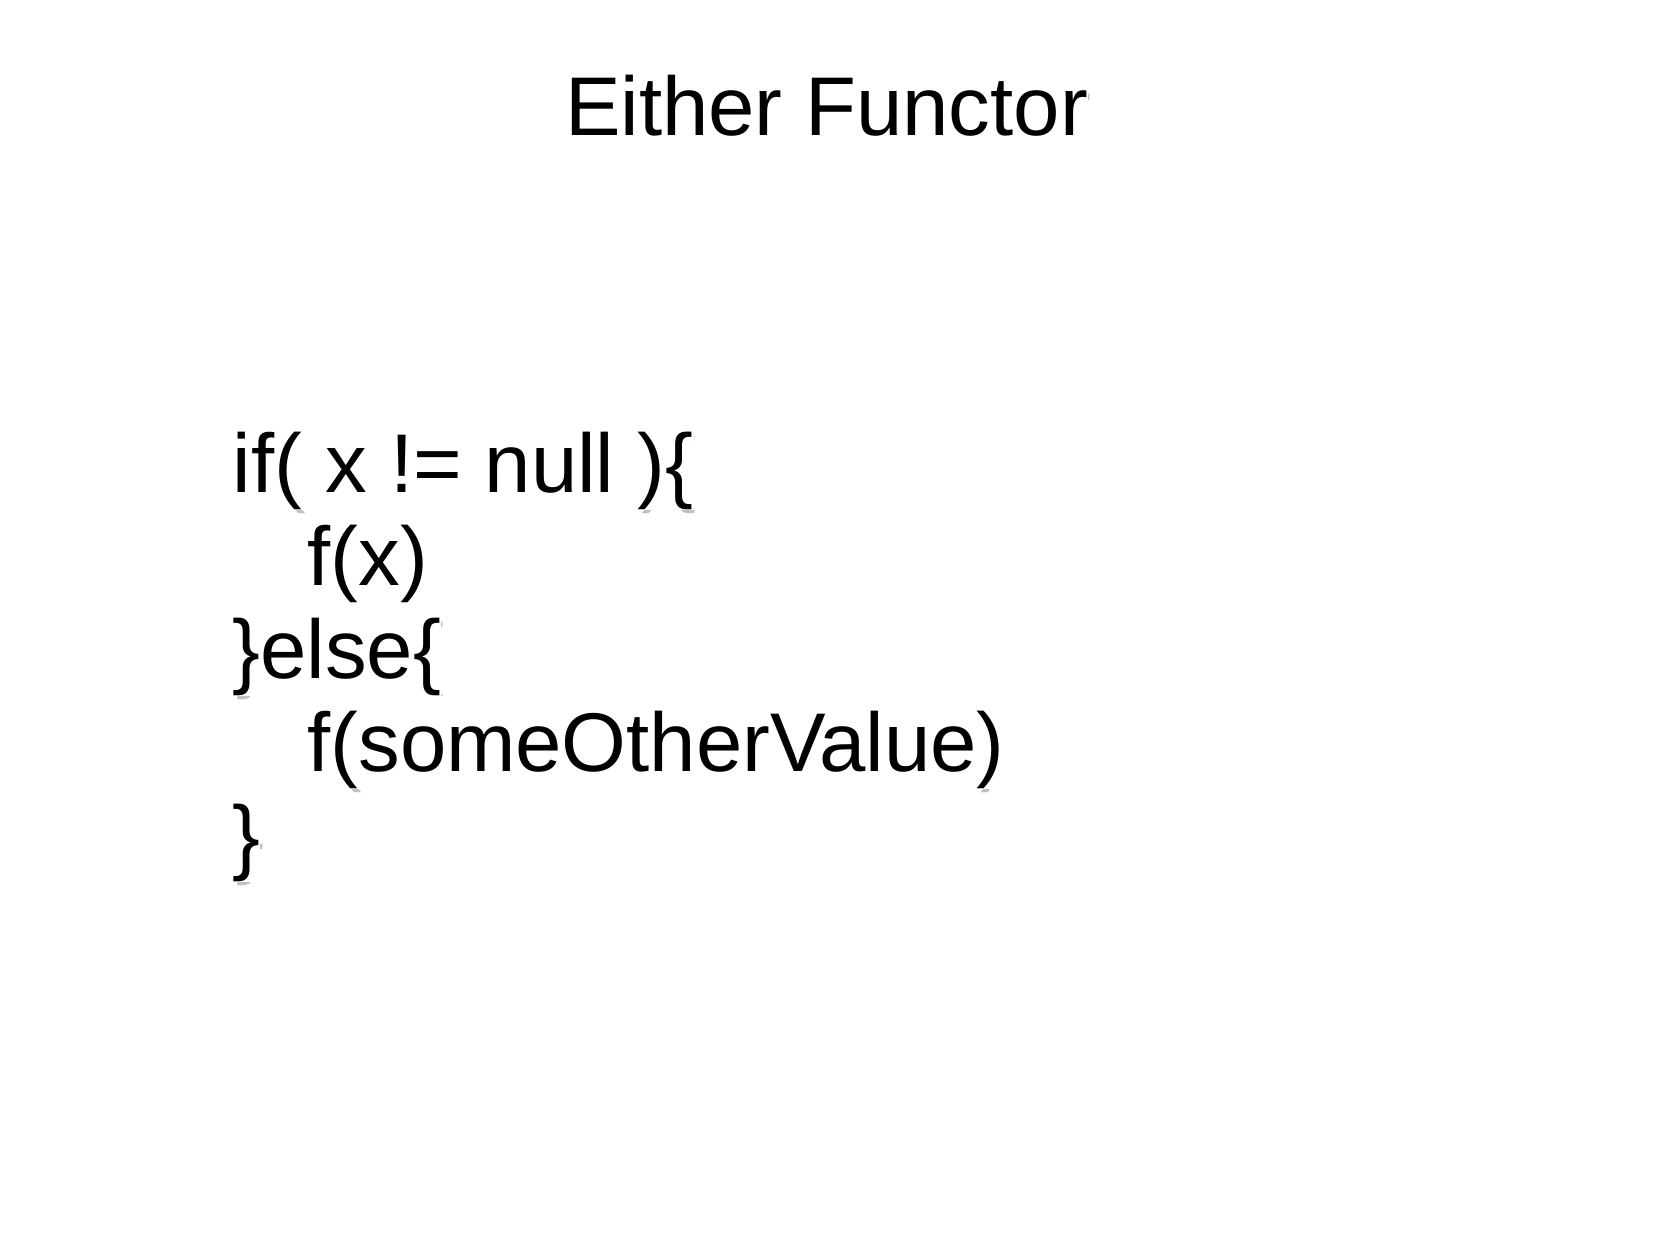

# Either Functor
		if( x != null ){
			f(x)
		}else{
			f(someOtherValue)
		}